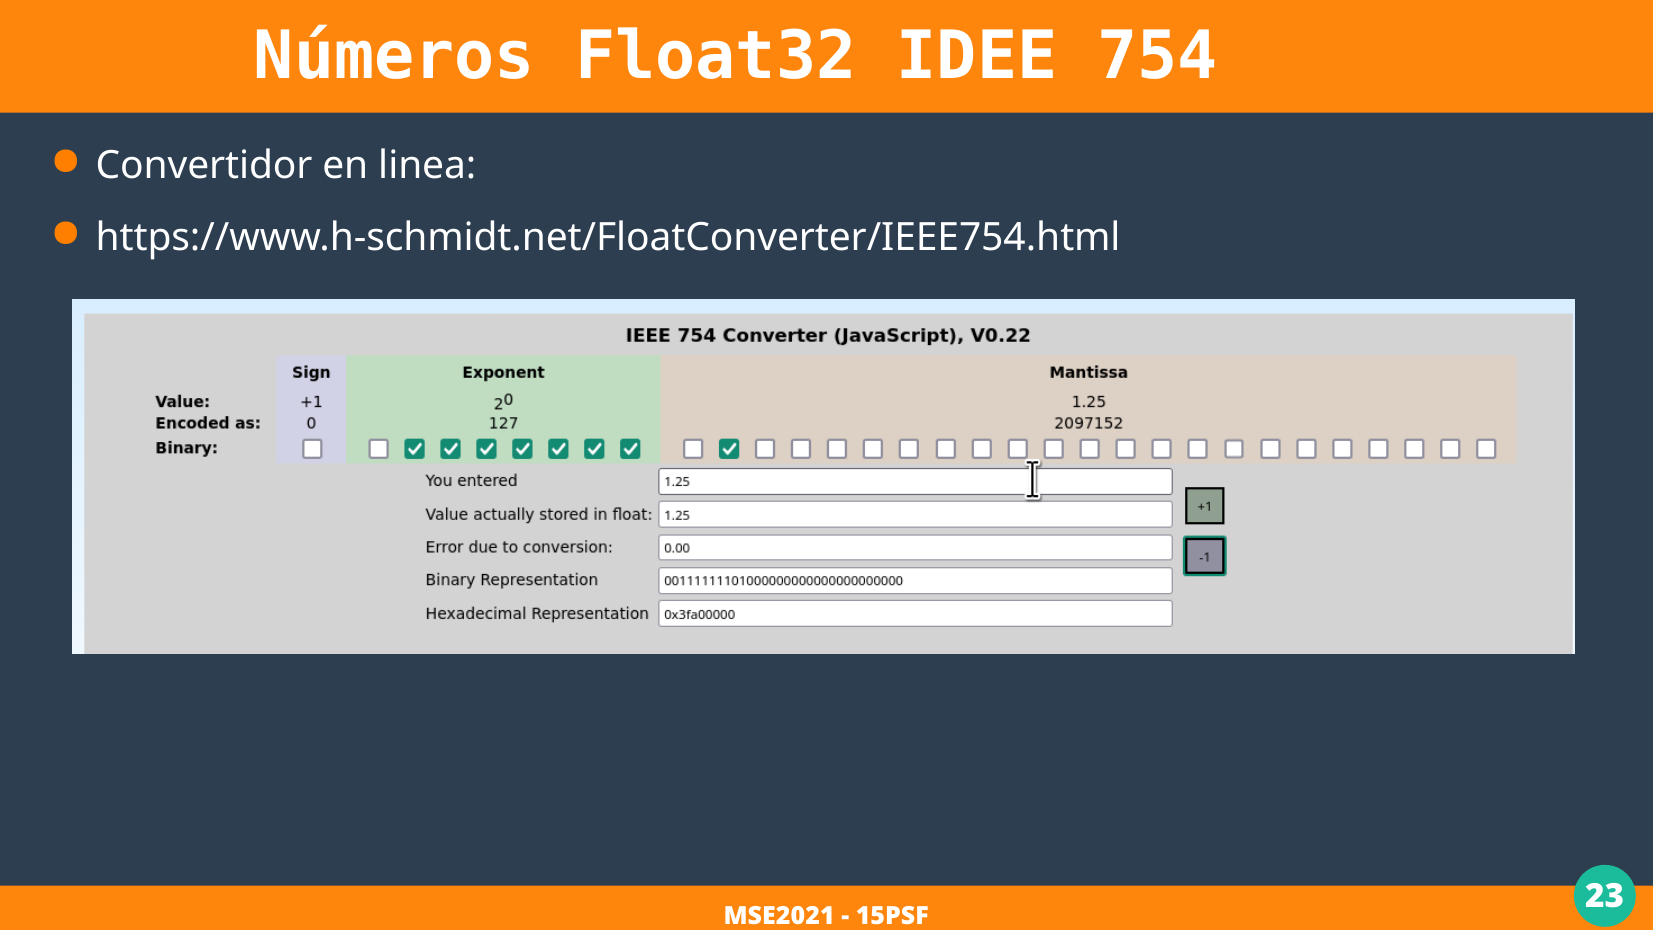

# Números Float32 IDEE 754
Convertidor en linea:
https://www.h-schmidt.net/FloatConverter/IEEE754.html
MSE2021 - 15PSF